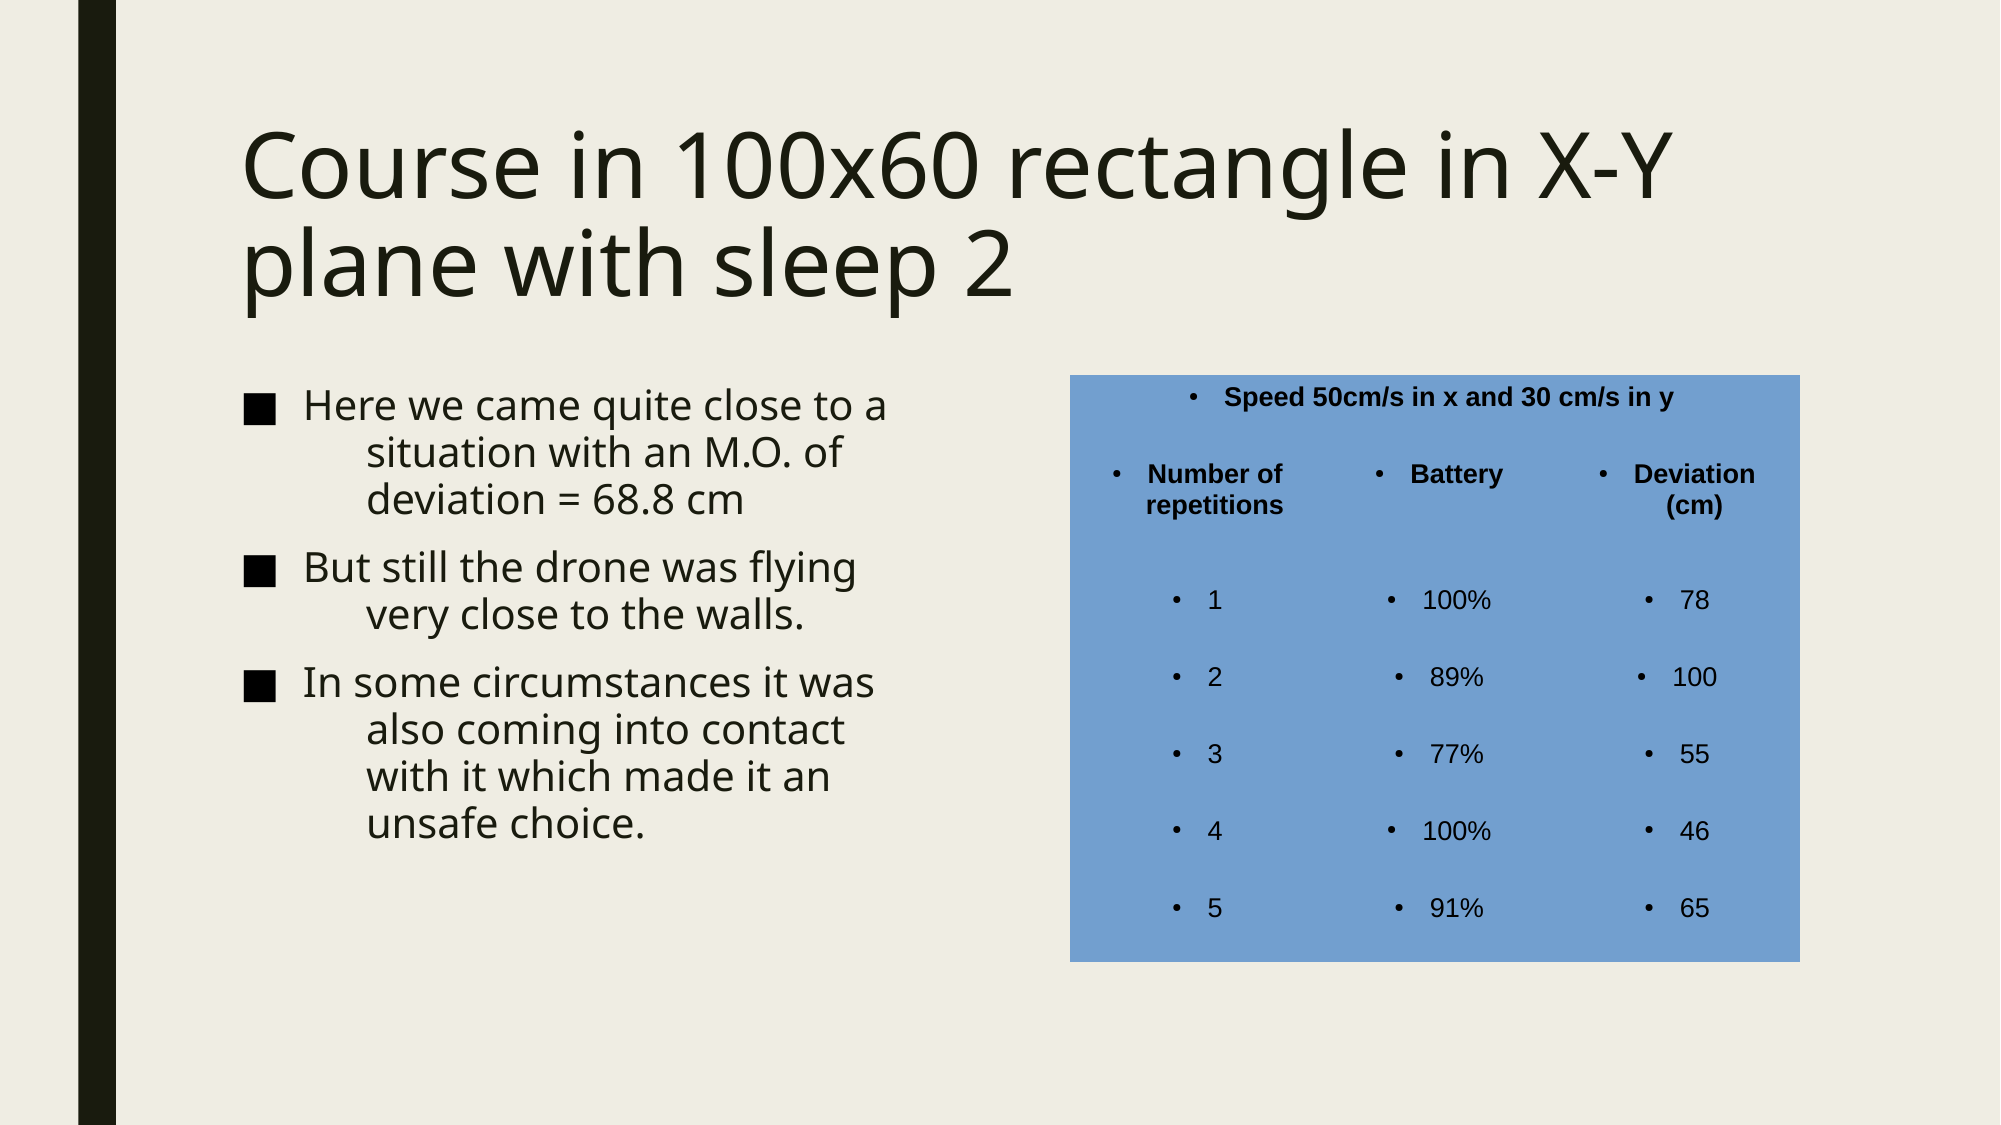

# Course in 100x60 rectangle in X-Y plane with sleep 2
Here we came quite close to a situation with an M.O. of deviation = 68.8 cm
But still the drone was flying very close to the walls.
In some circumstances it was also coming into contact with it which made it an unsafe choice.
| Speed 50cm/s in x and 30 cm/s in y | | |
| --- | --- | --- |
| Number of repetitions | Battery | Deviation (cm) |
| 1 | 100% | 78 |
| 2 | 89% | 100 |
| 3 | 77% | 55 |
| 4 | 100% | 46 |
| 5 | 91% | 65 |